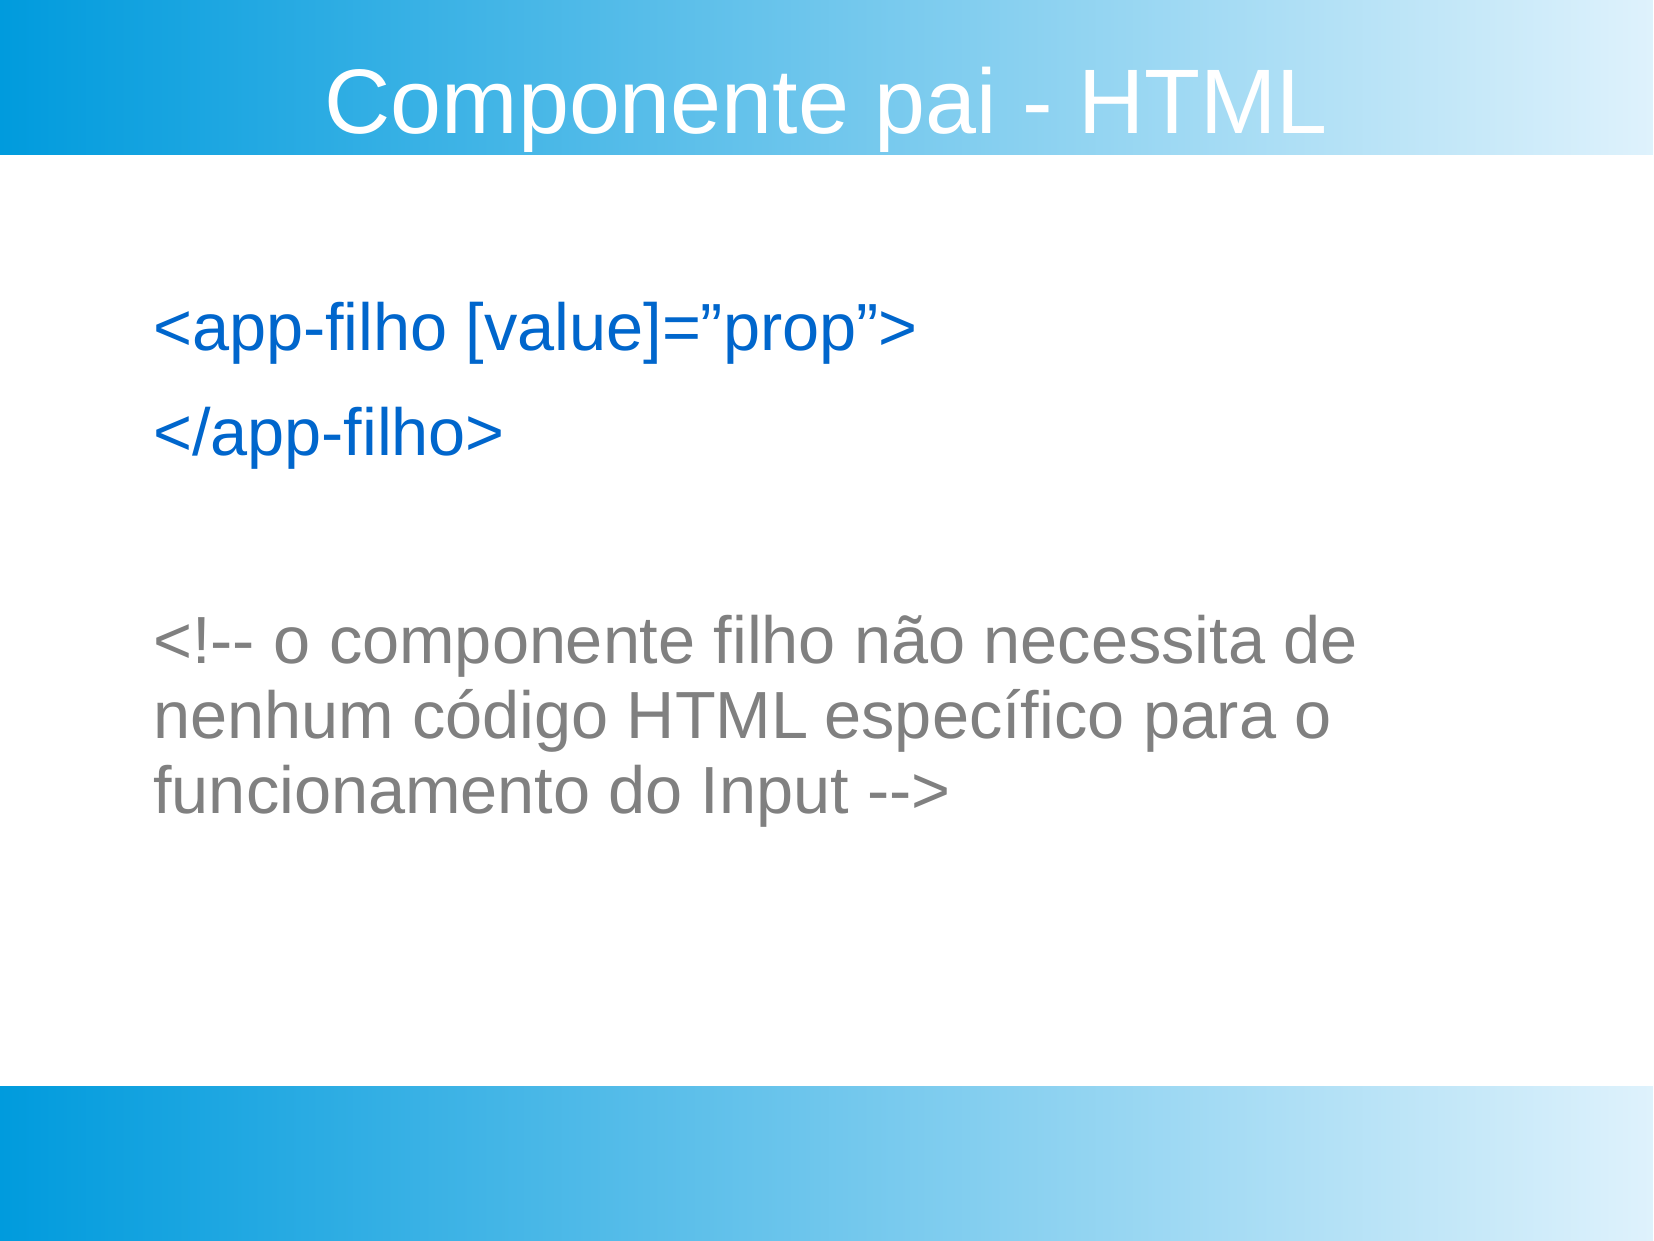

# Componente pai - HTML
<app-filho [value]=”prop”>
</app-filho>
<!-- o componente filho não necessita de nenhum código HTML específico para o funcionamento do Input -->